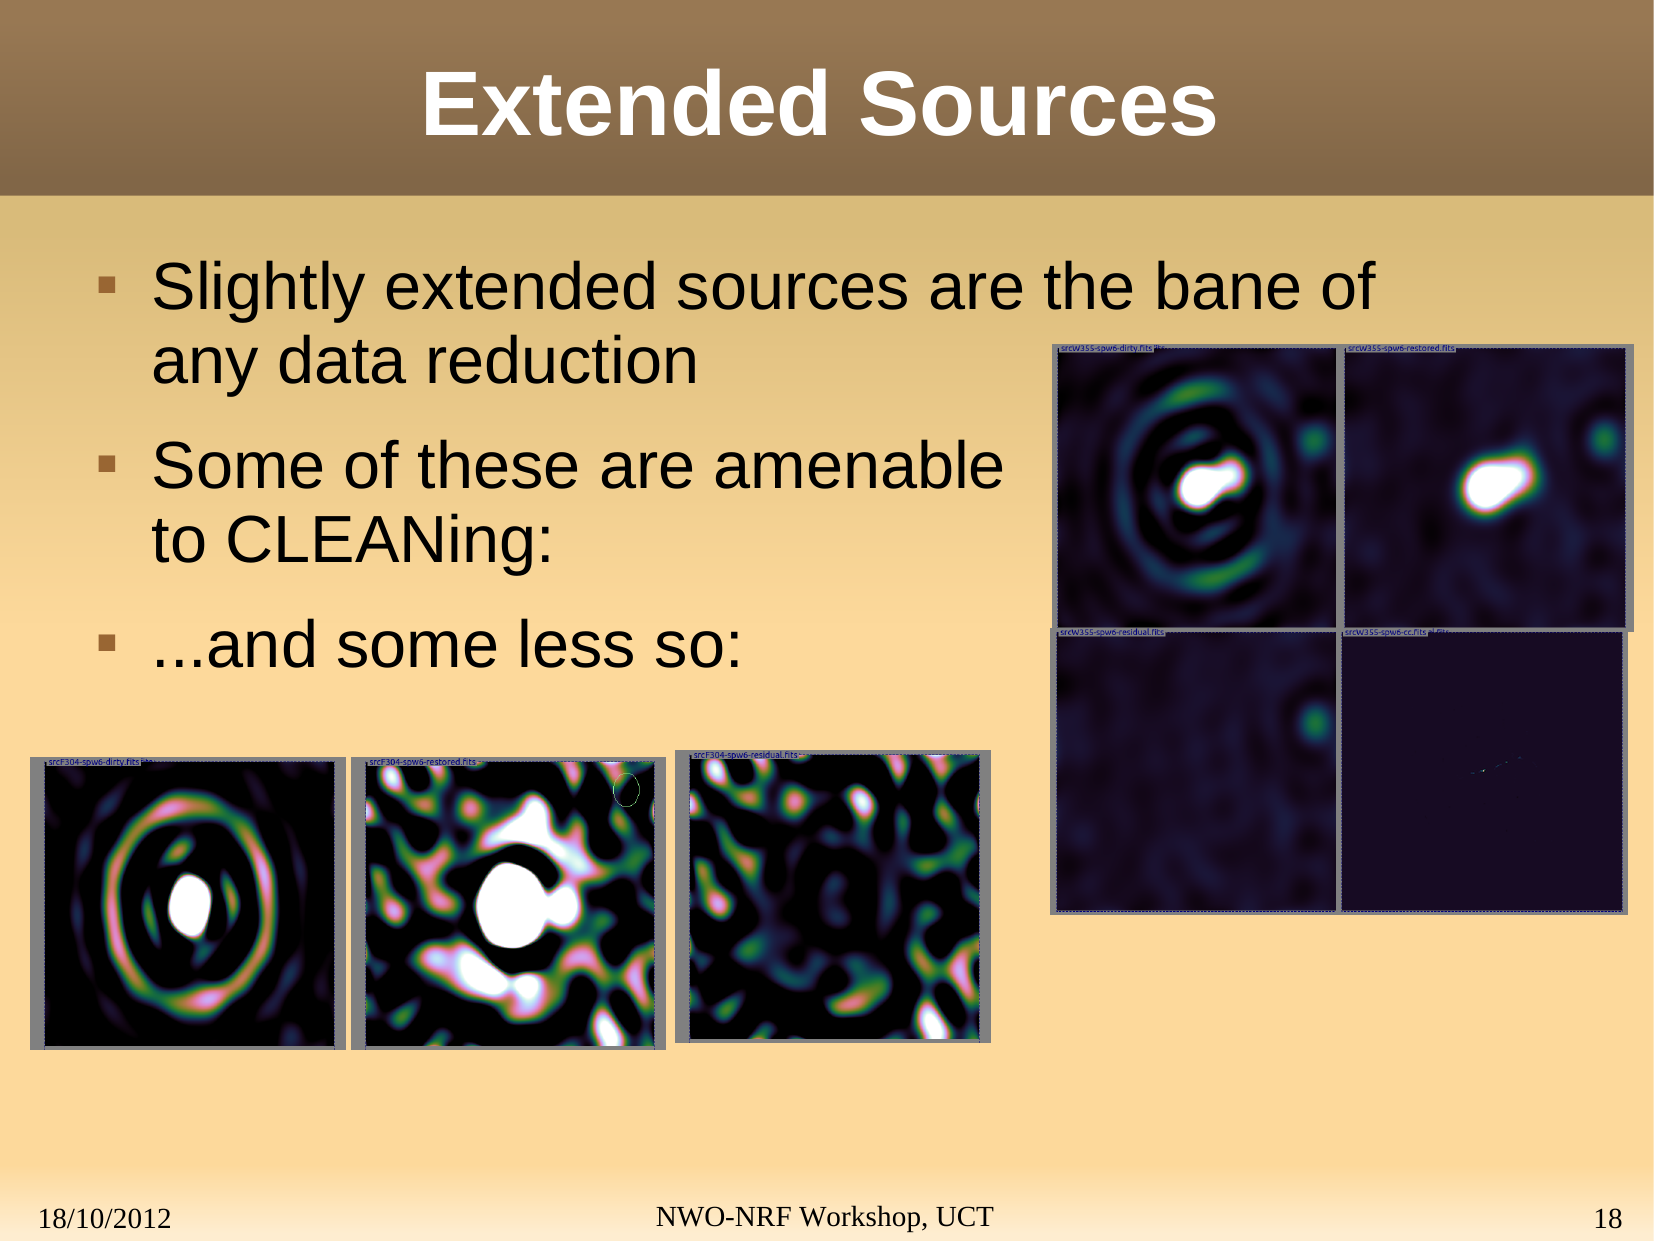

# Extended Sources
Slightly extended sources are the bane of
any data reduction
Some of these are amenable
to CLEANing:
...and some less so:
NWO-NRF Workshop, UCT
18/10/2012
18